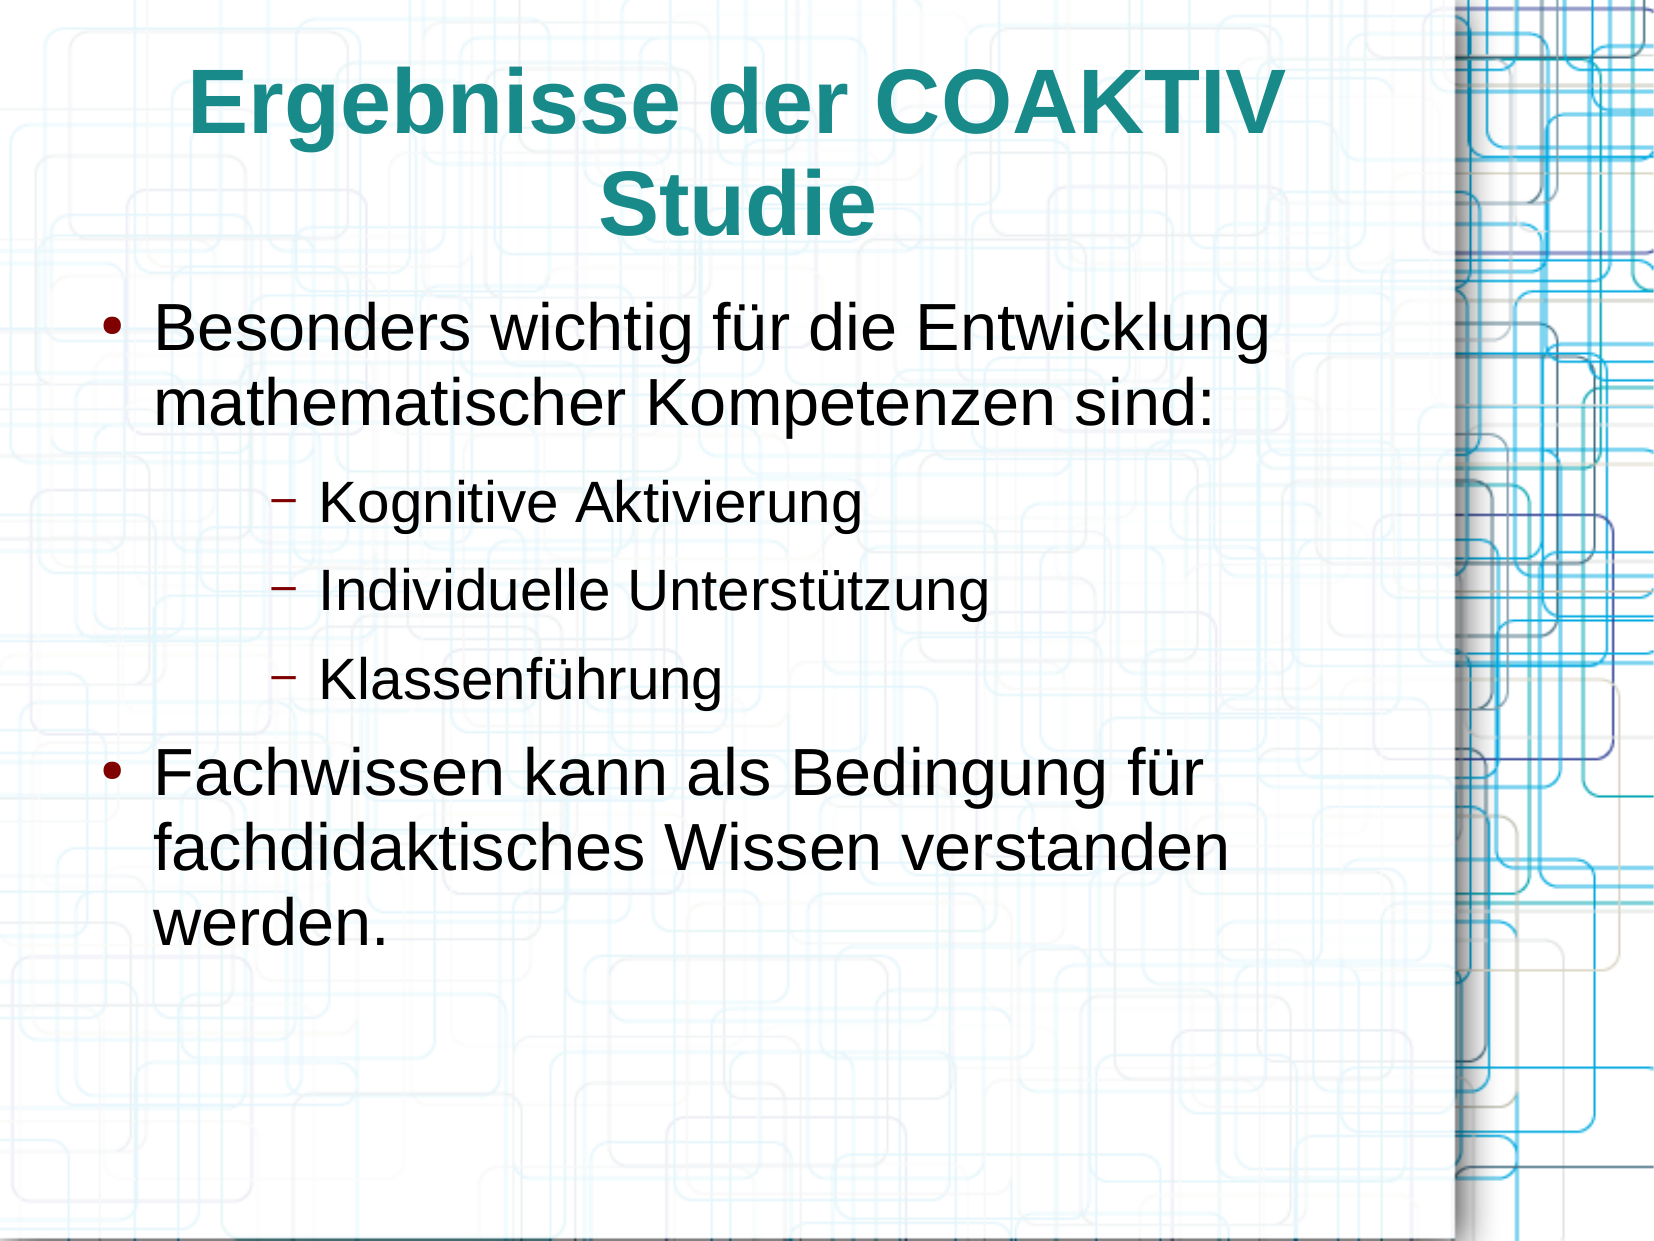

# Ergebnisse der COAKTIV Studie
Besonders wichtig für die Entwicklung mathematischer Kompetenzen sind:
Kognitive Aktivierung
Individuelle Unterstützung
Klassenführung
Fachwissen kann als Bedingung für fachdidaktisches Wissen verstanden werden.